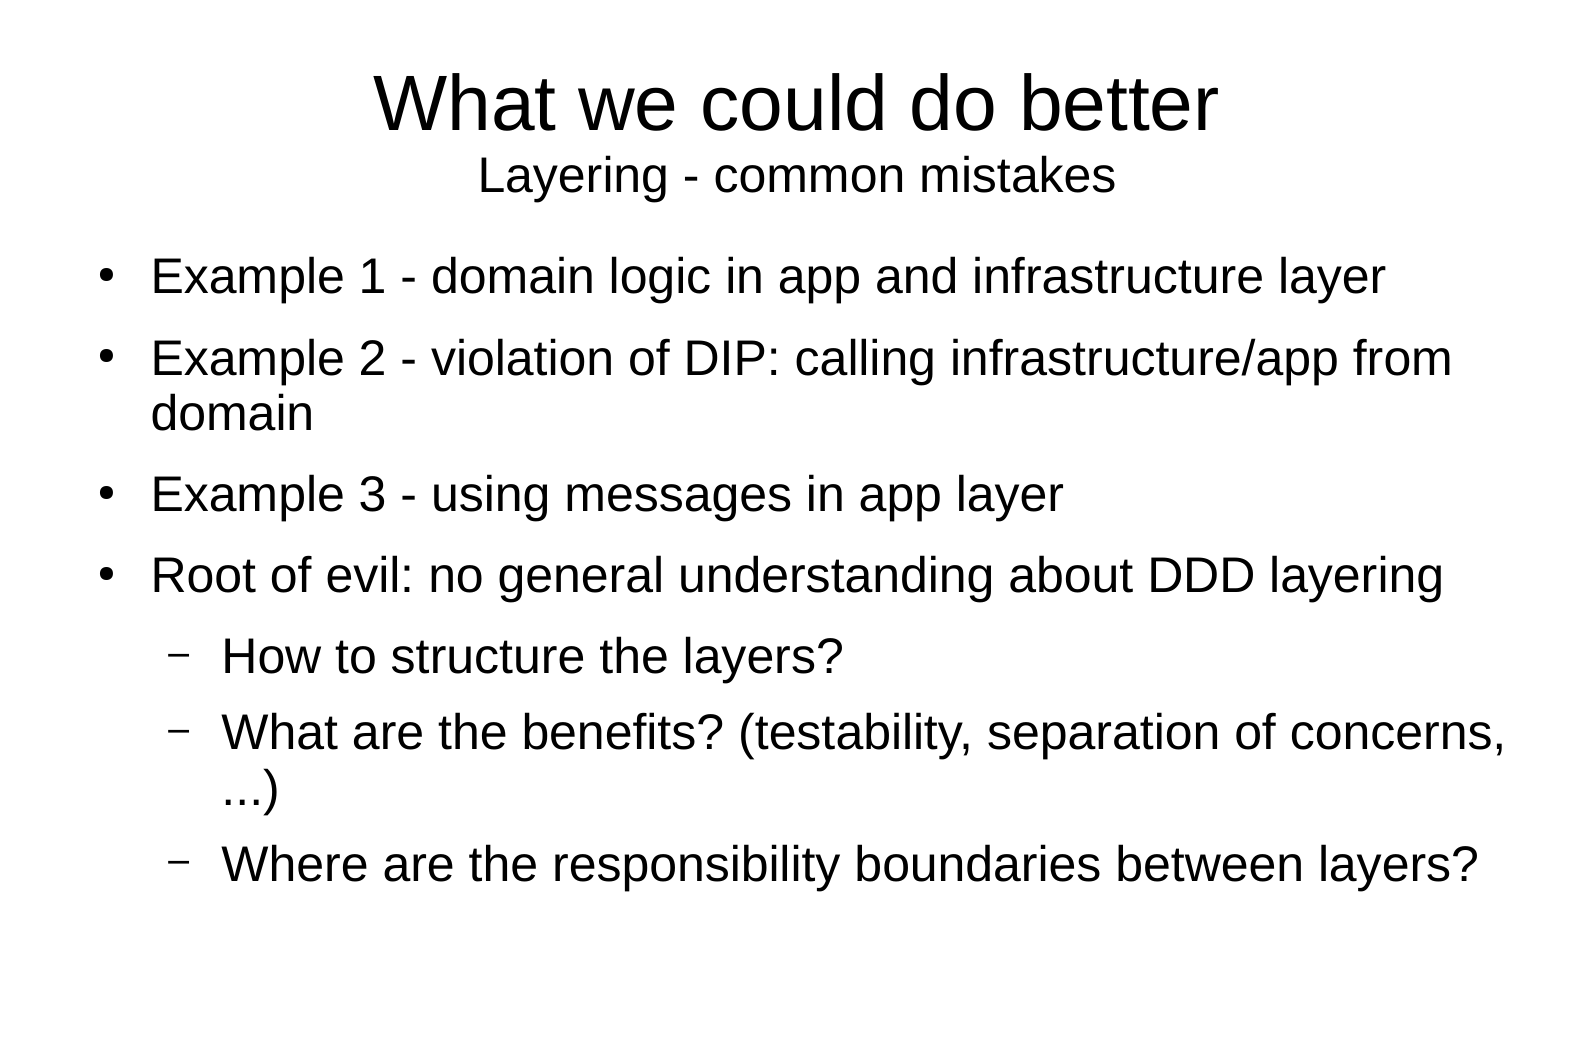

# What we could do better Layering - common mistakes
Example 1 - domain logic in app and infrastructure layer
Example 2 - violation of DIP: calling infrastructure/app from domain
Example 3 - using messages in app layer
Root of evil: no general understanding about DDD layering
How to structure the layers?
What are the benefits? (testability, separation of concerns, ...)
Where are the responsibility boundaries between layers?